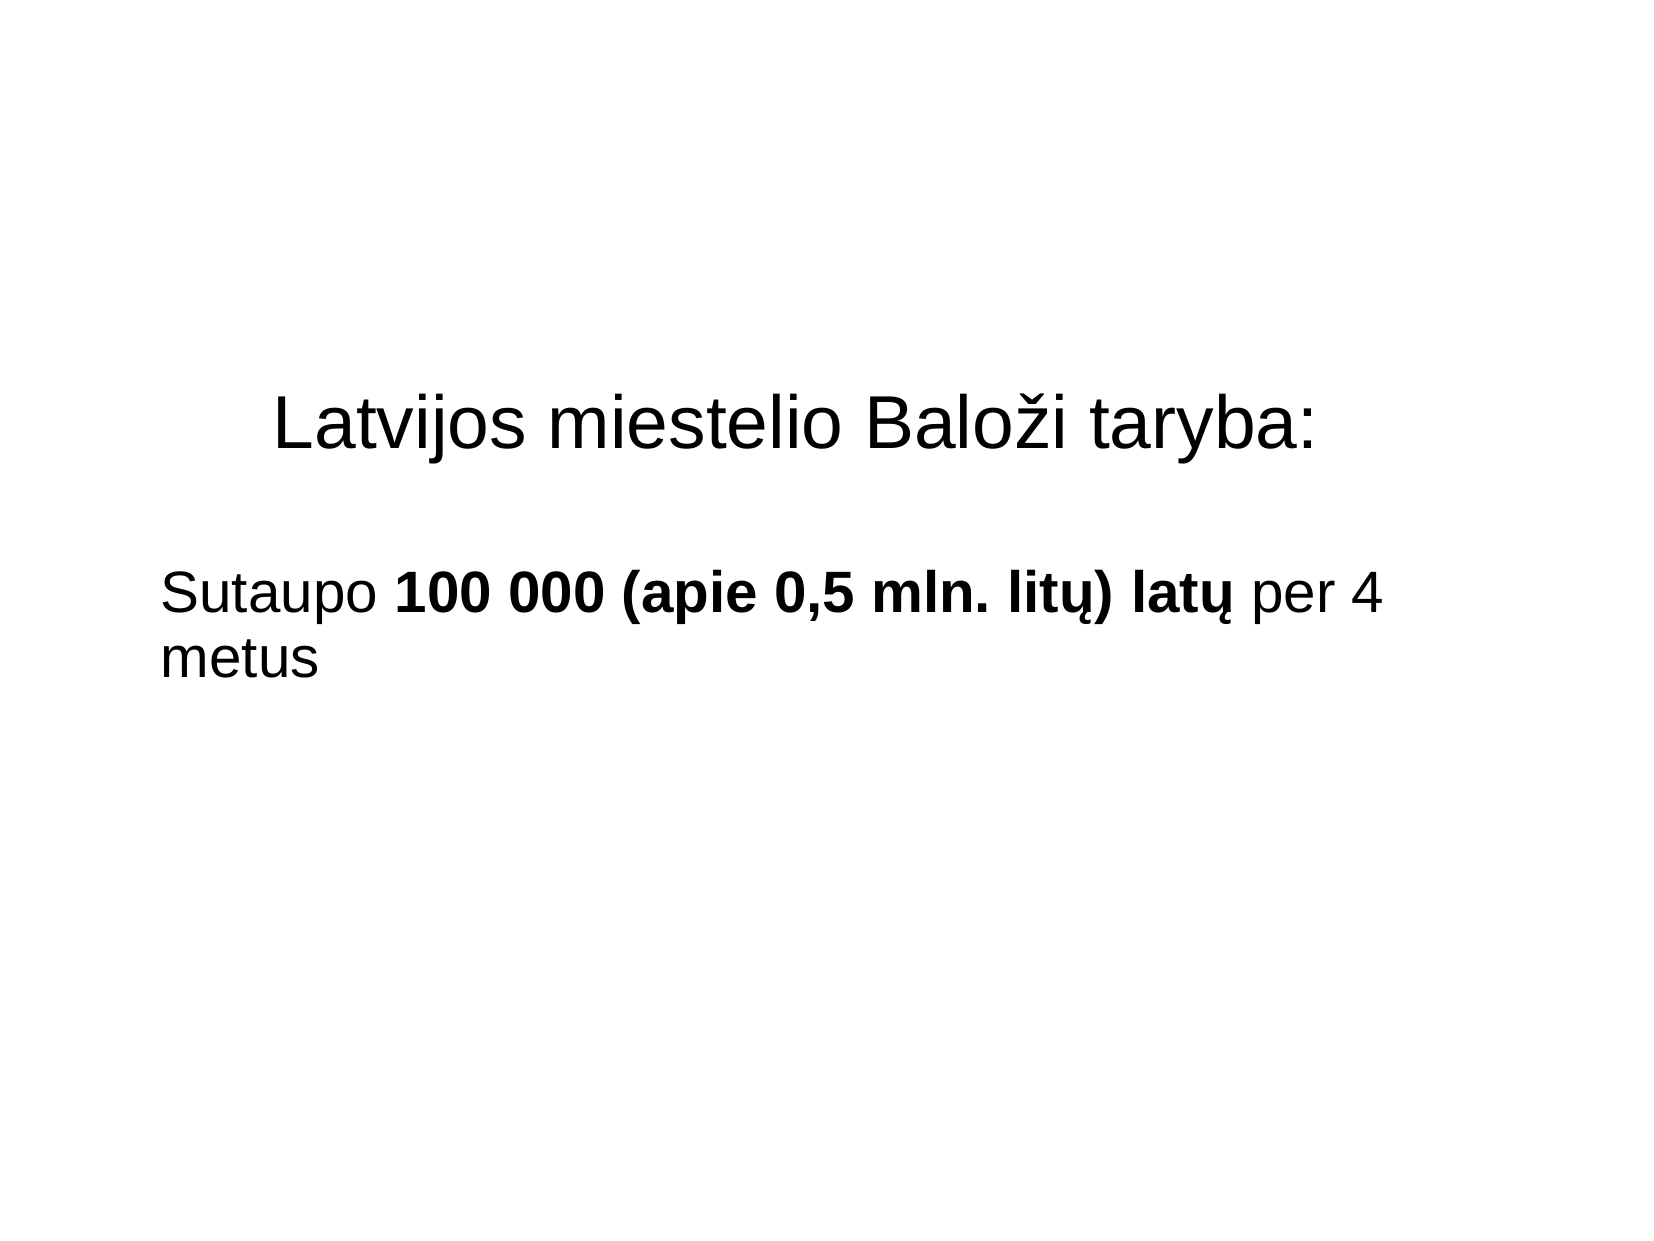

Latvijos miestelio Baloži taryba:
Sutaupo 100 000 (apie 0,5 mln. litų) latų per 4 metus